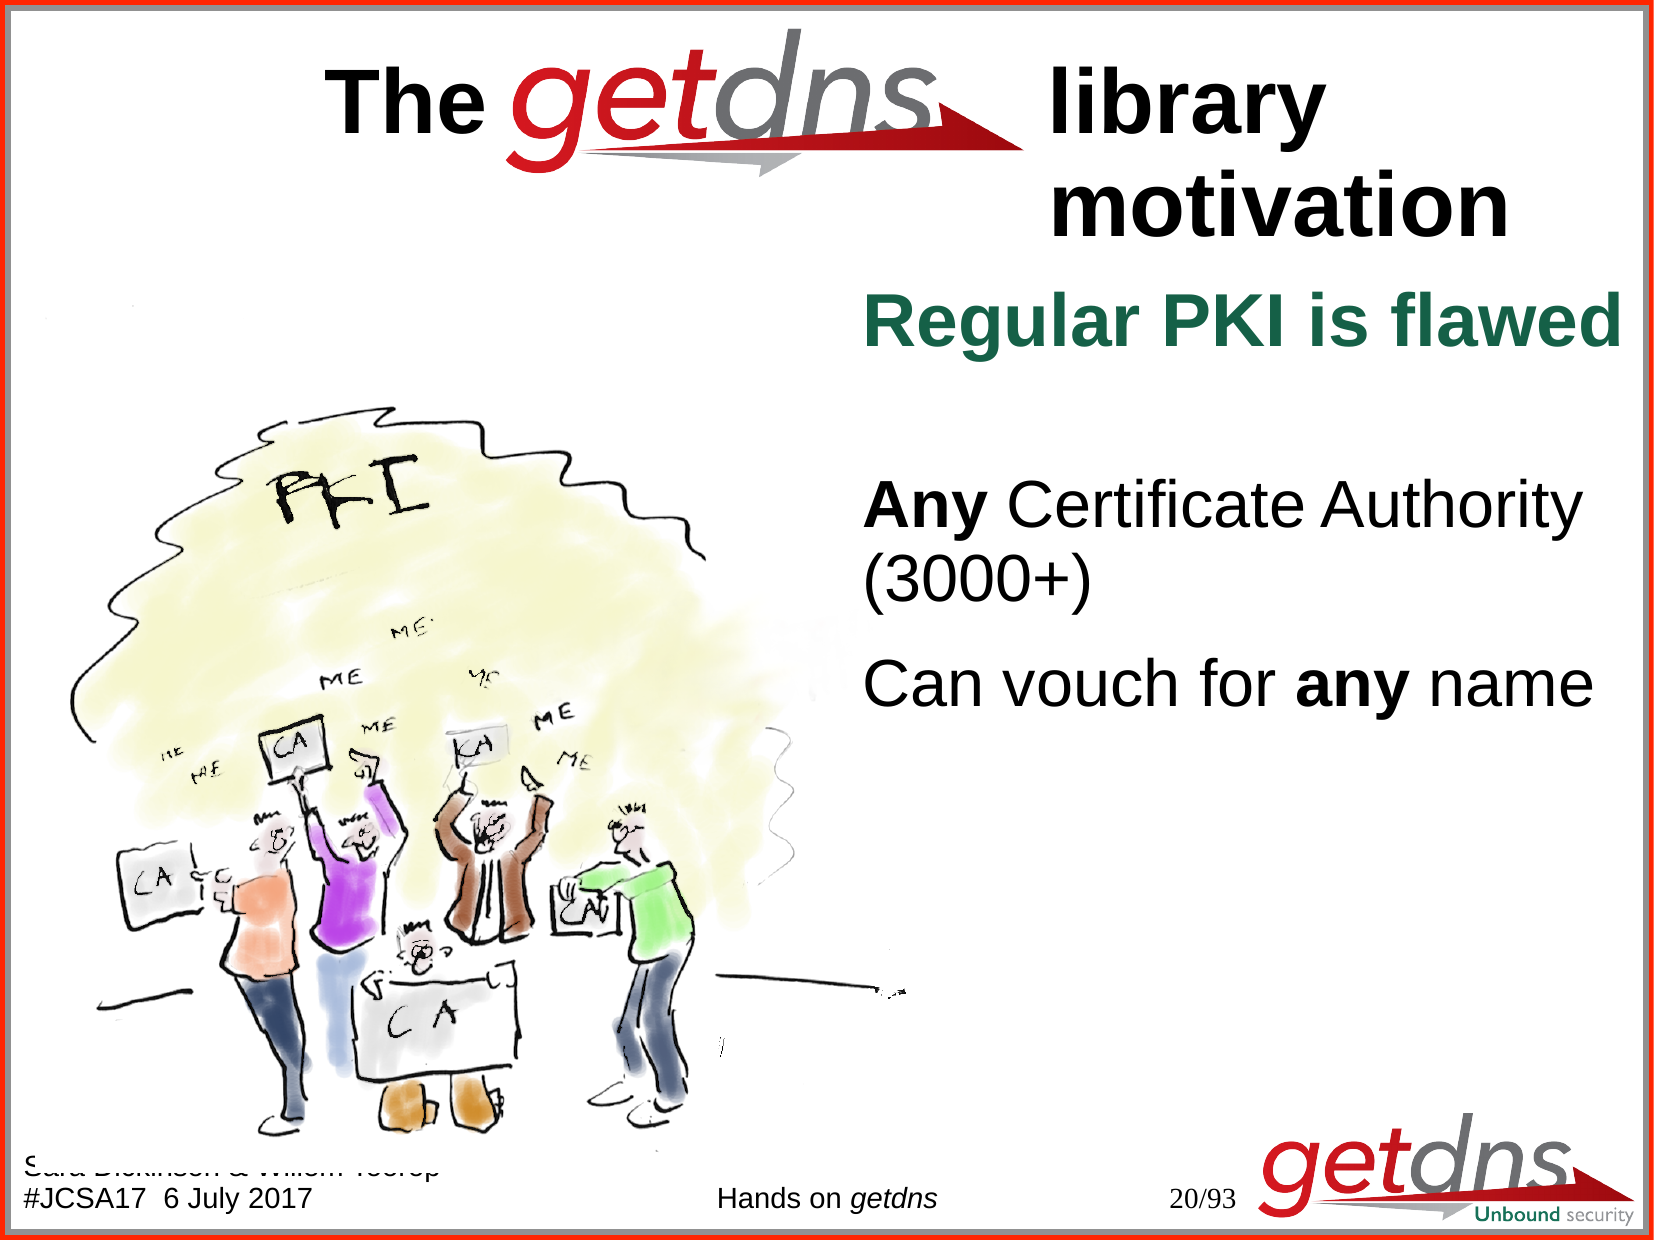

# The library
motivation
Regular PKI is flawed
Any Certificate Authority (3000+)
Can vouch for any name
20